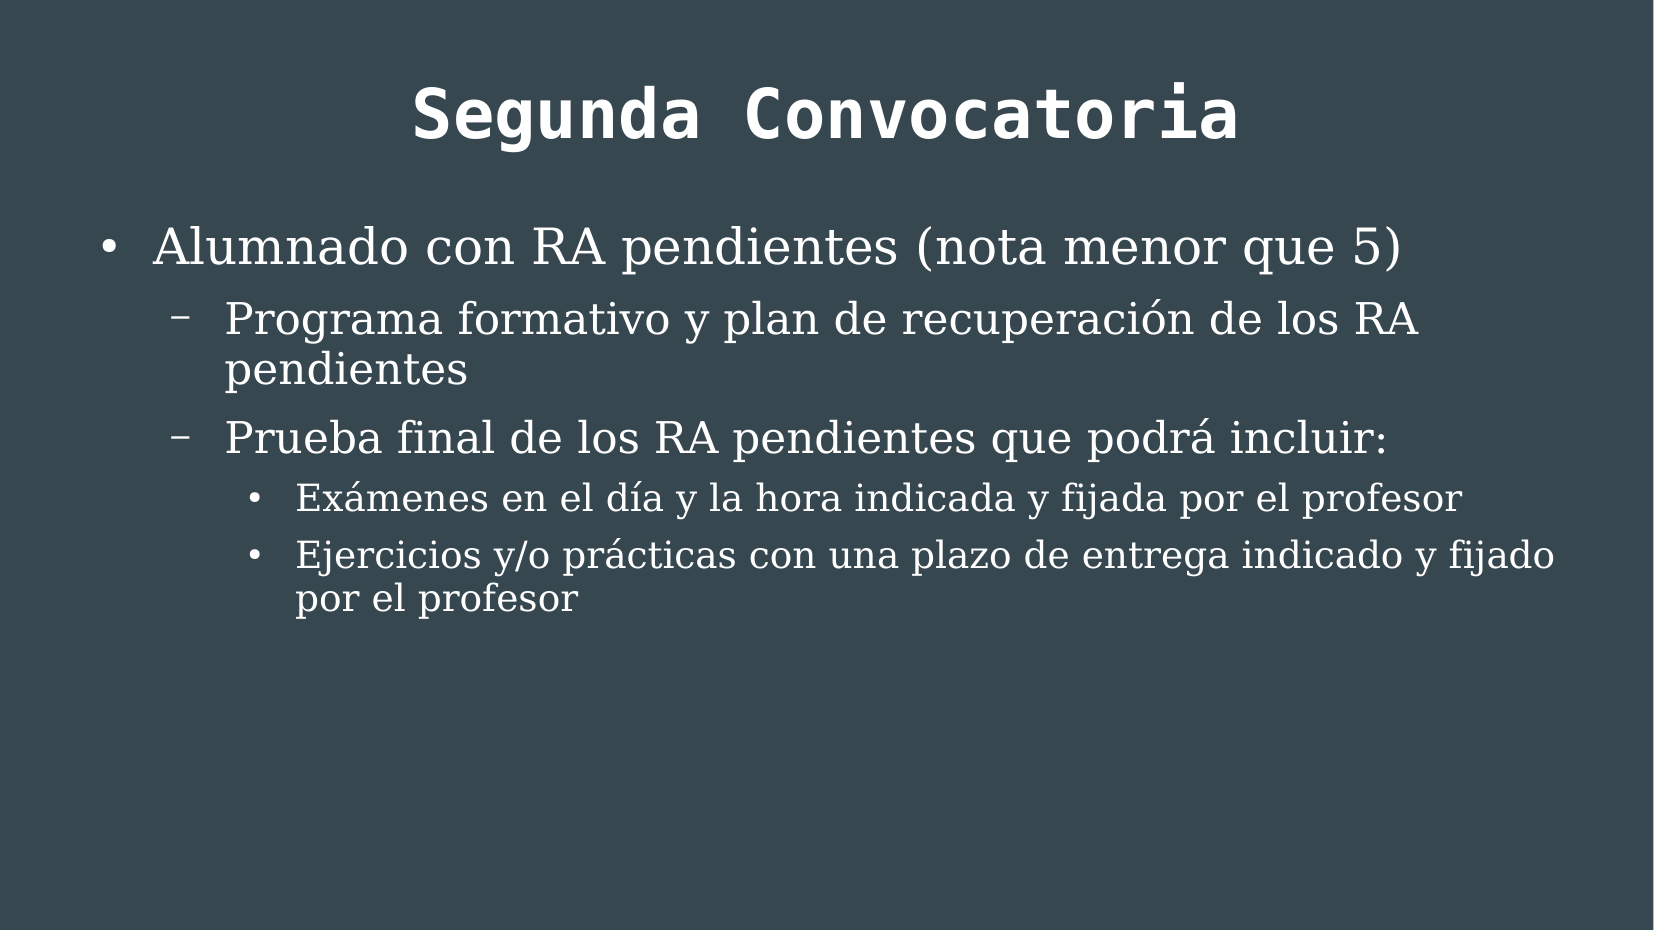

# Segunda Convocatoria
Alumnado con RA pendientes (nota menor que 5)
Programa formativo y plan de recuperación de los RA pendientes
Prueba final de los RA pendientes que podrá incluir:
Exámenes en el día y la hora indicada y fijada por el profesor
Ejercicios y/o prácticas con una plazo de entrega indicado y fijado por el profesor